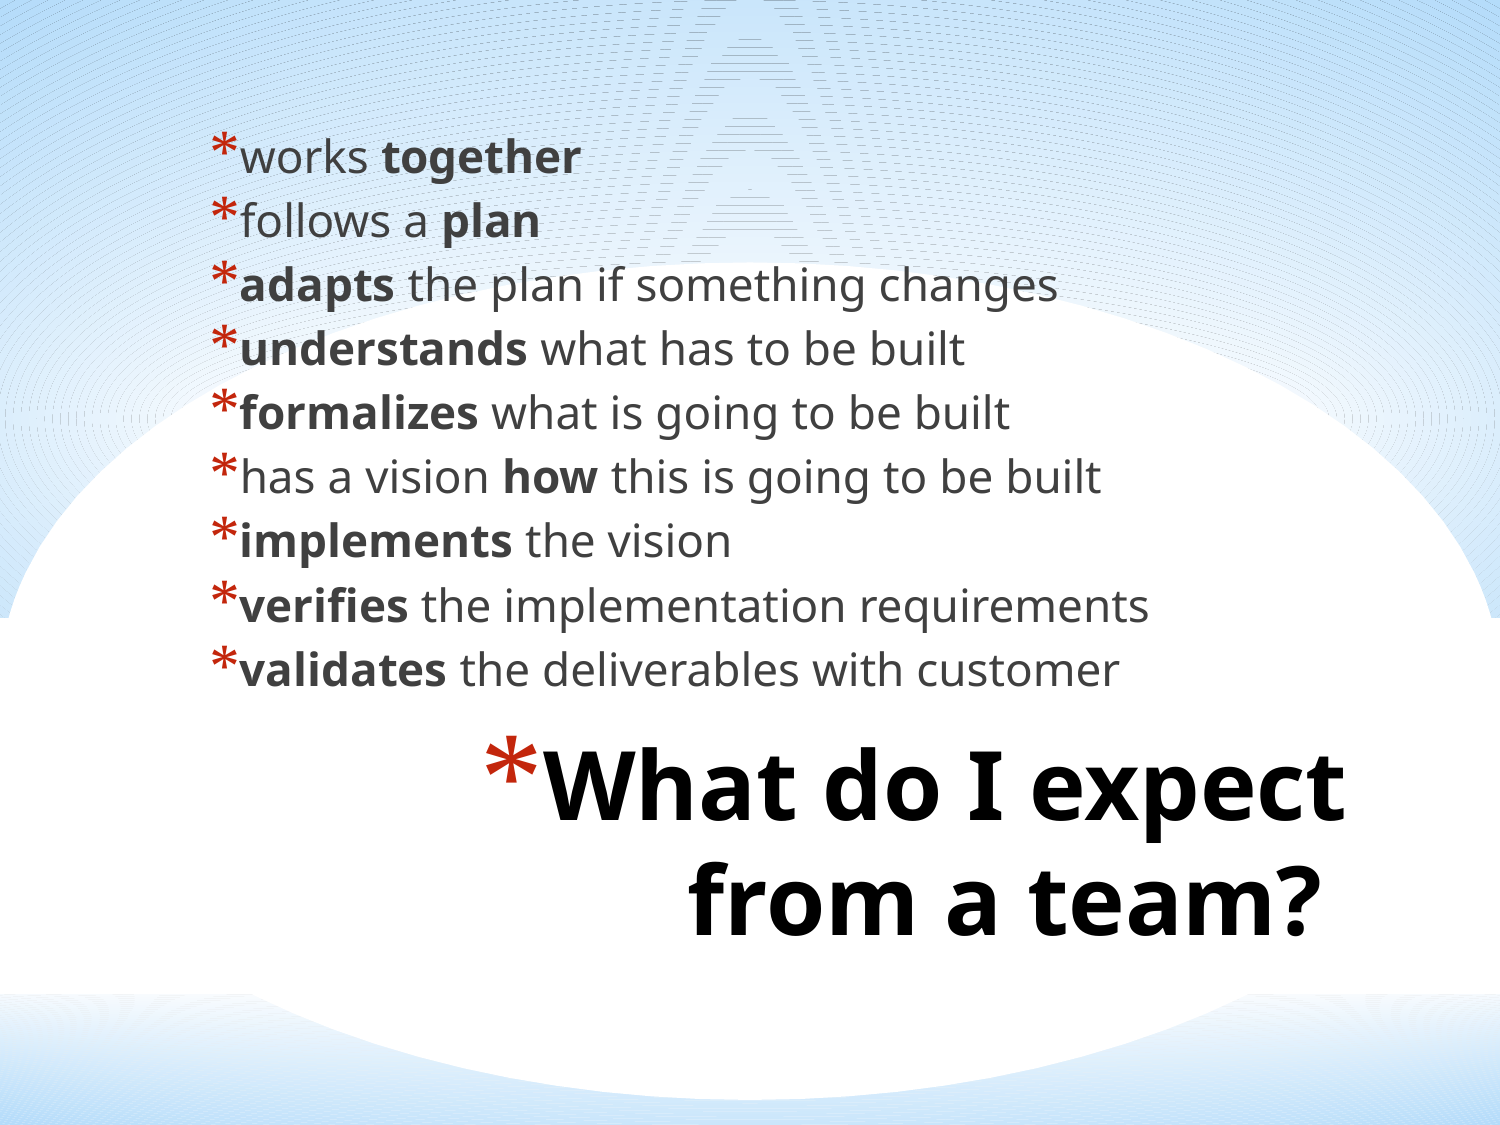

works together
follows a plan
adapts the plan if something changes
understands what has to be built
formalizes what is going to be built
has a vision how this is going to be built
implements the vision
verifies the implementation requirements
validates the deliverables with customer
# What do I expect from a team?